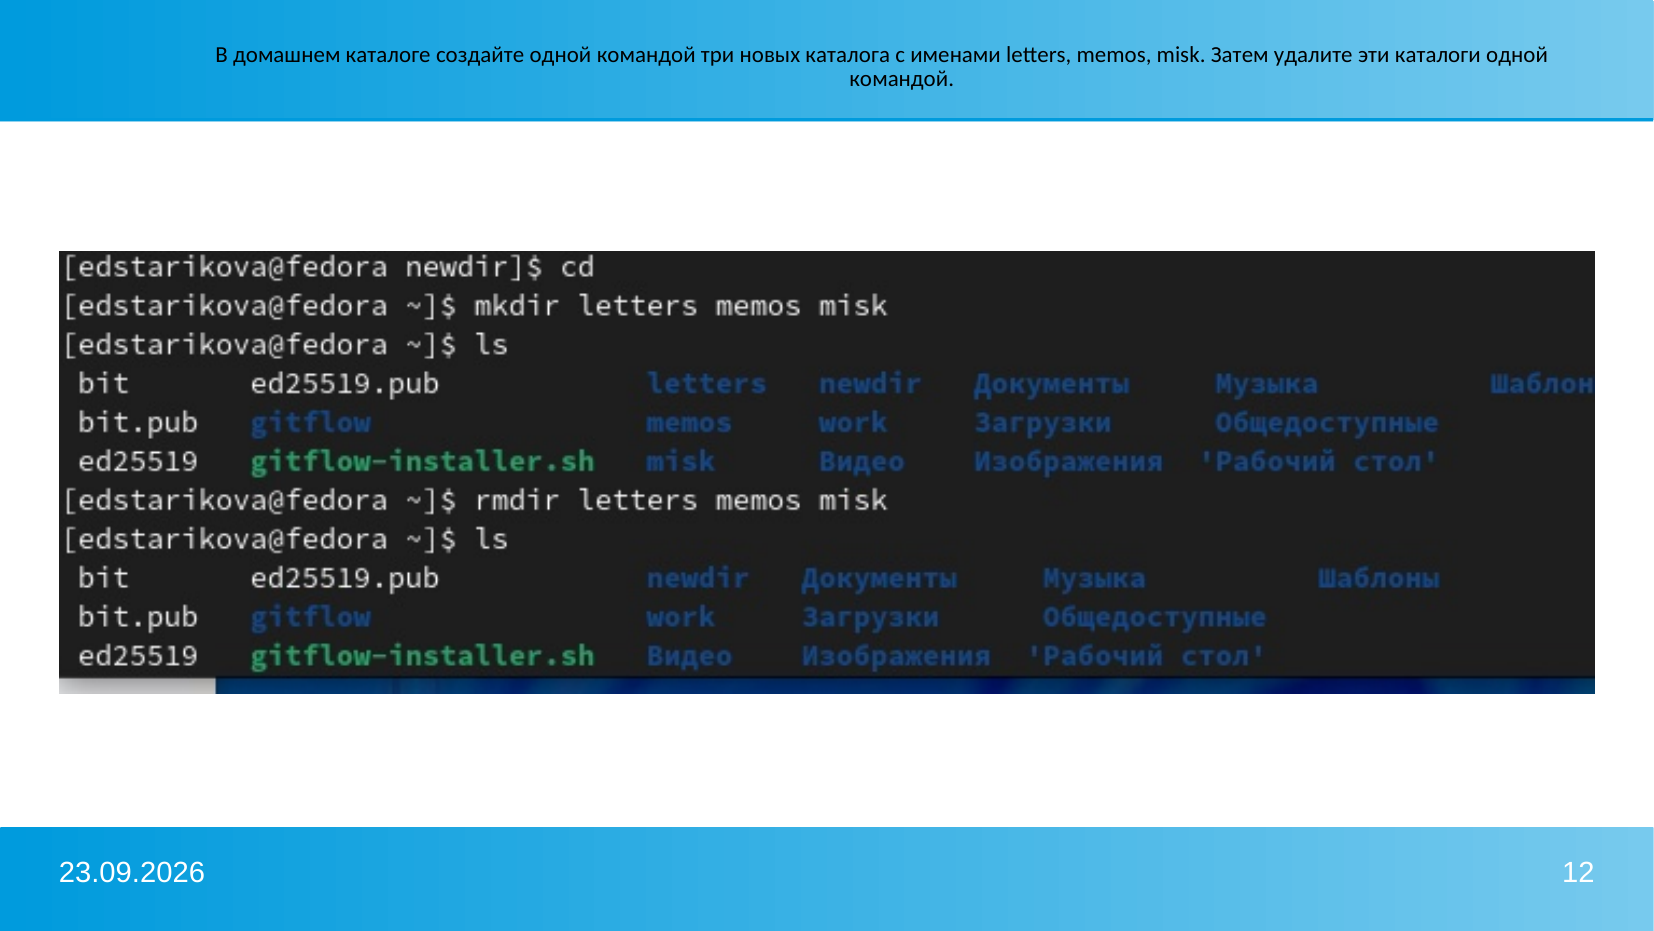

# В домашнем каталоге создайте одной командой три новых каталога с именами letters, memos, misk. Затем удалите эти каталоги одной командой.
12